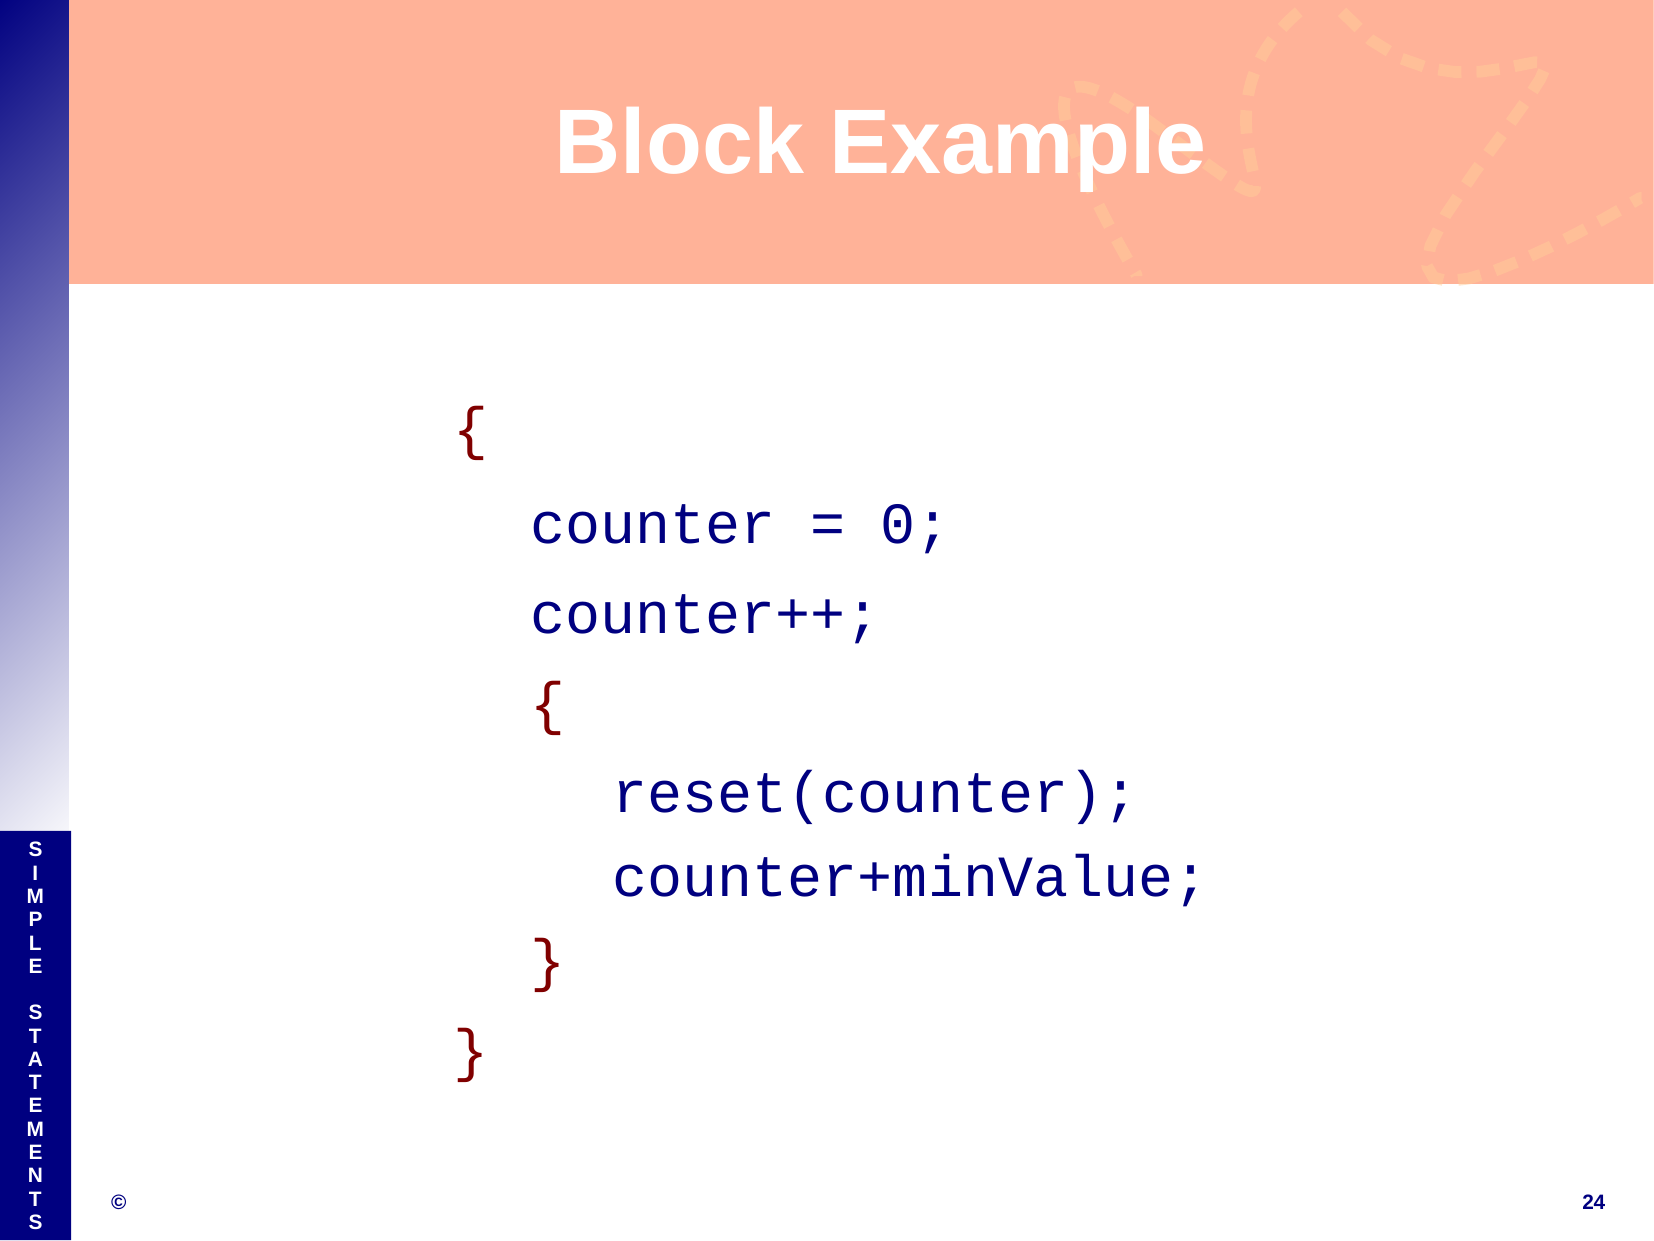

# Block Example
{
counter = 0;
counter++;
{
reset(counter);
counter+minValue;
}
}
S
I
M
P
L
E
S
T
A
T
E
M
E
N
T
S